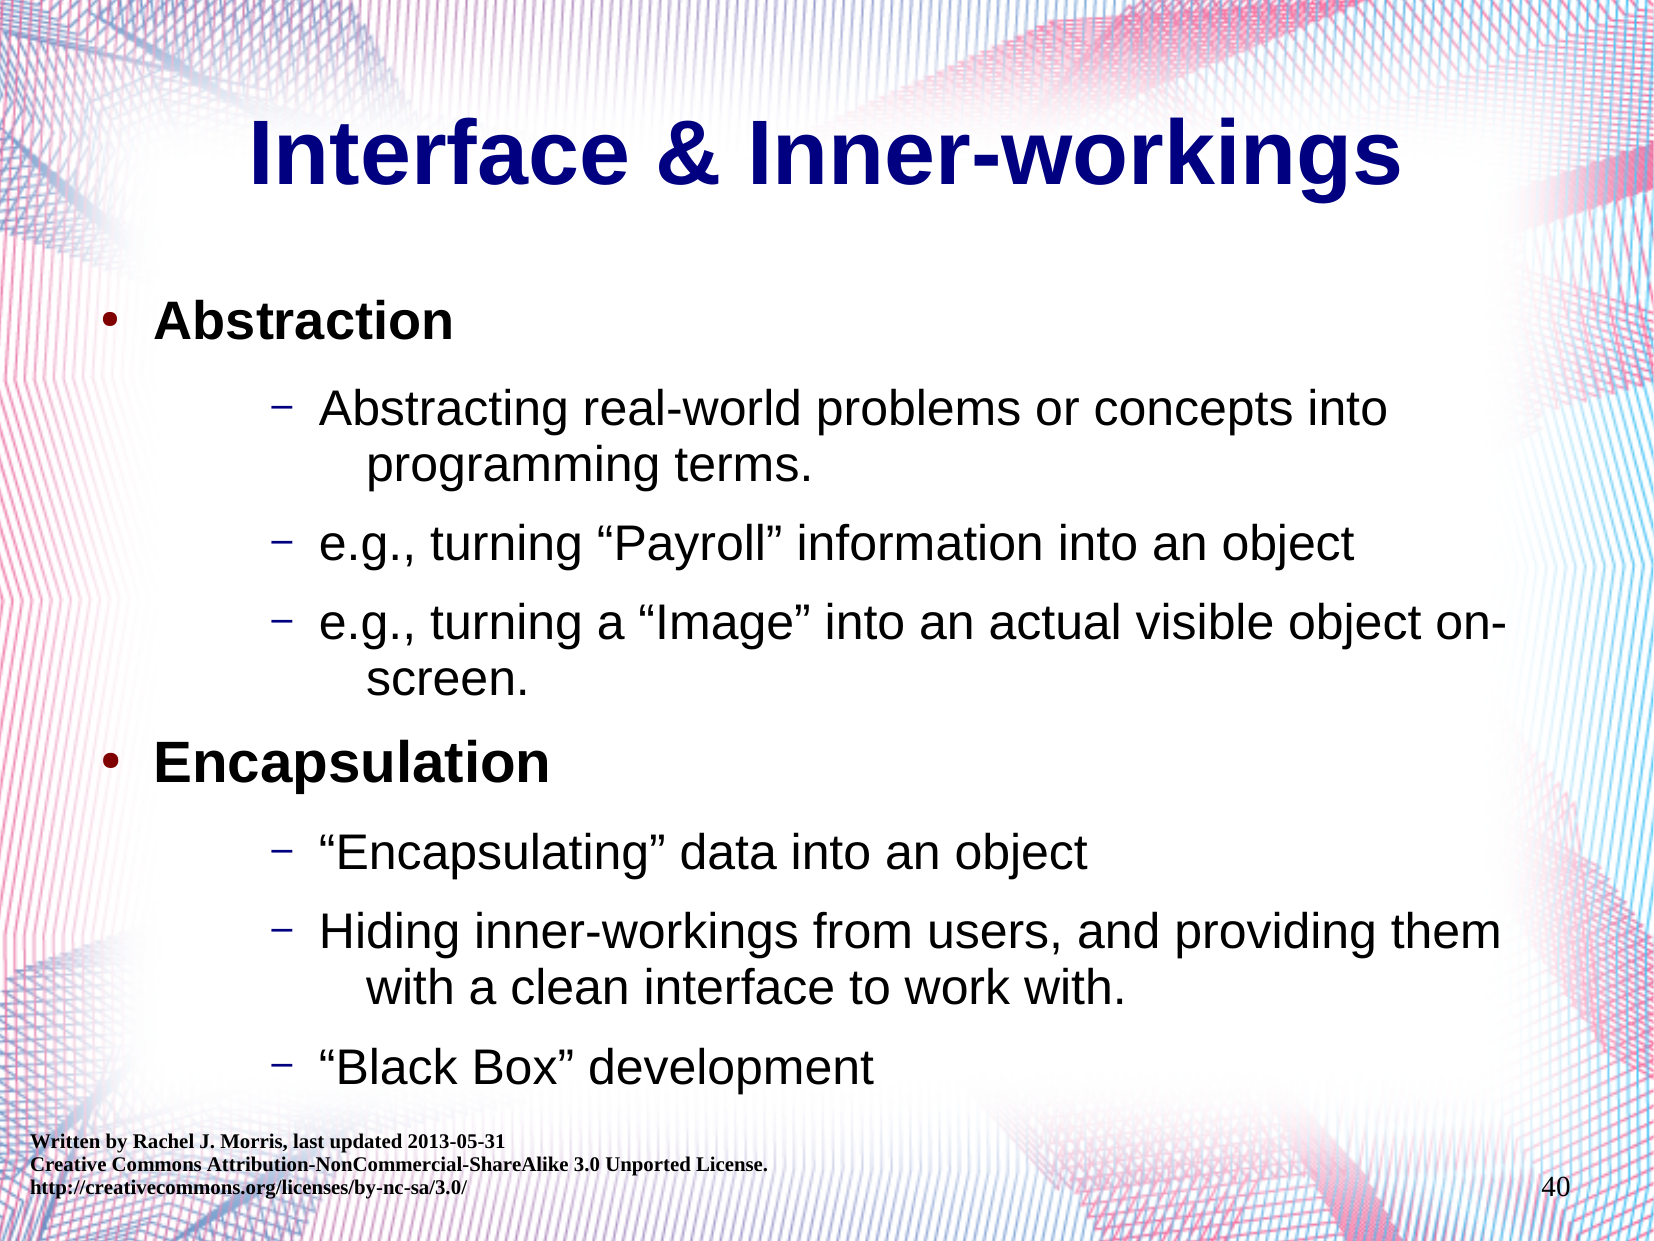

# Interface & Inner-workings
Abstraction
Abstracting real-world problems or concepts into programming terms.
e.g., turning “Payroll” information into an object
e.g., turning a “Image” into an actual visible object on-screen.
Encapsulation
“Encapsulating” data into an object
Hiding inner-workings from users, and providing them with a clean interface to work with.
“Black Box” development
40